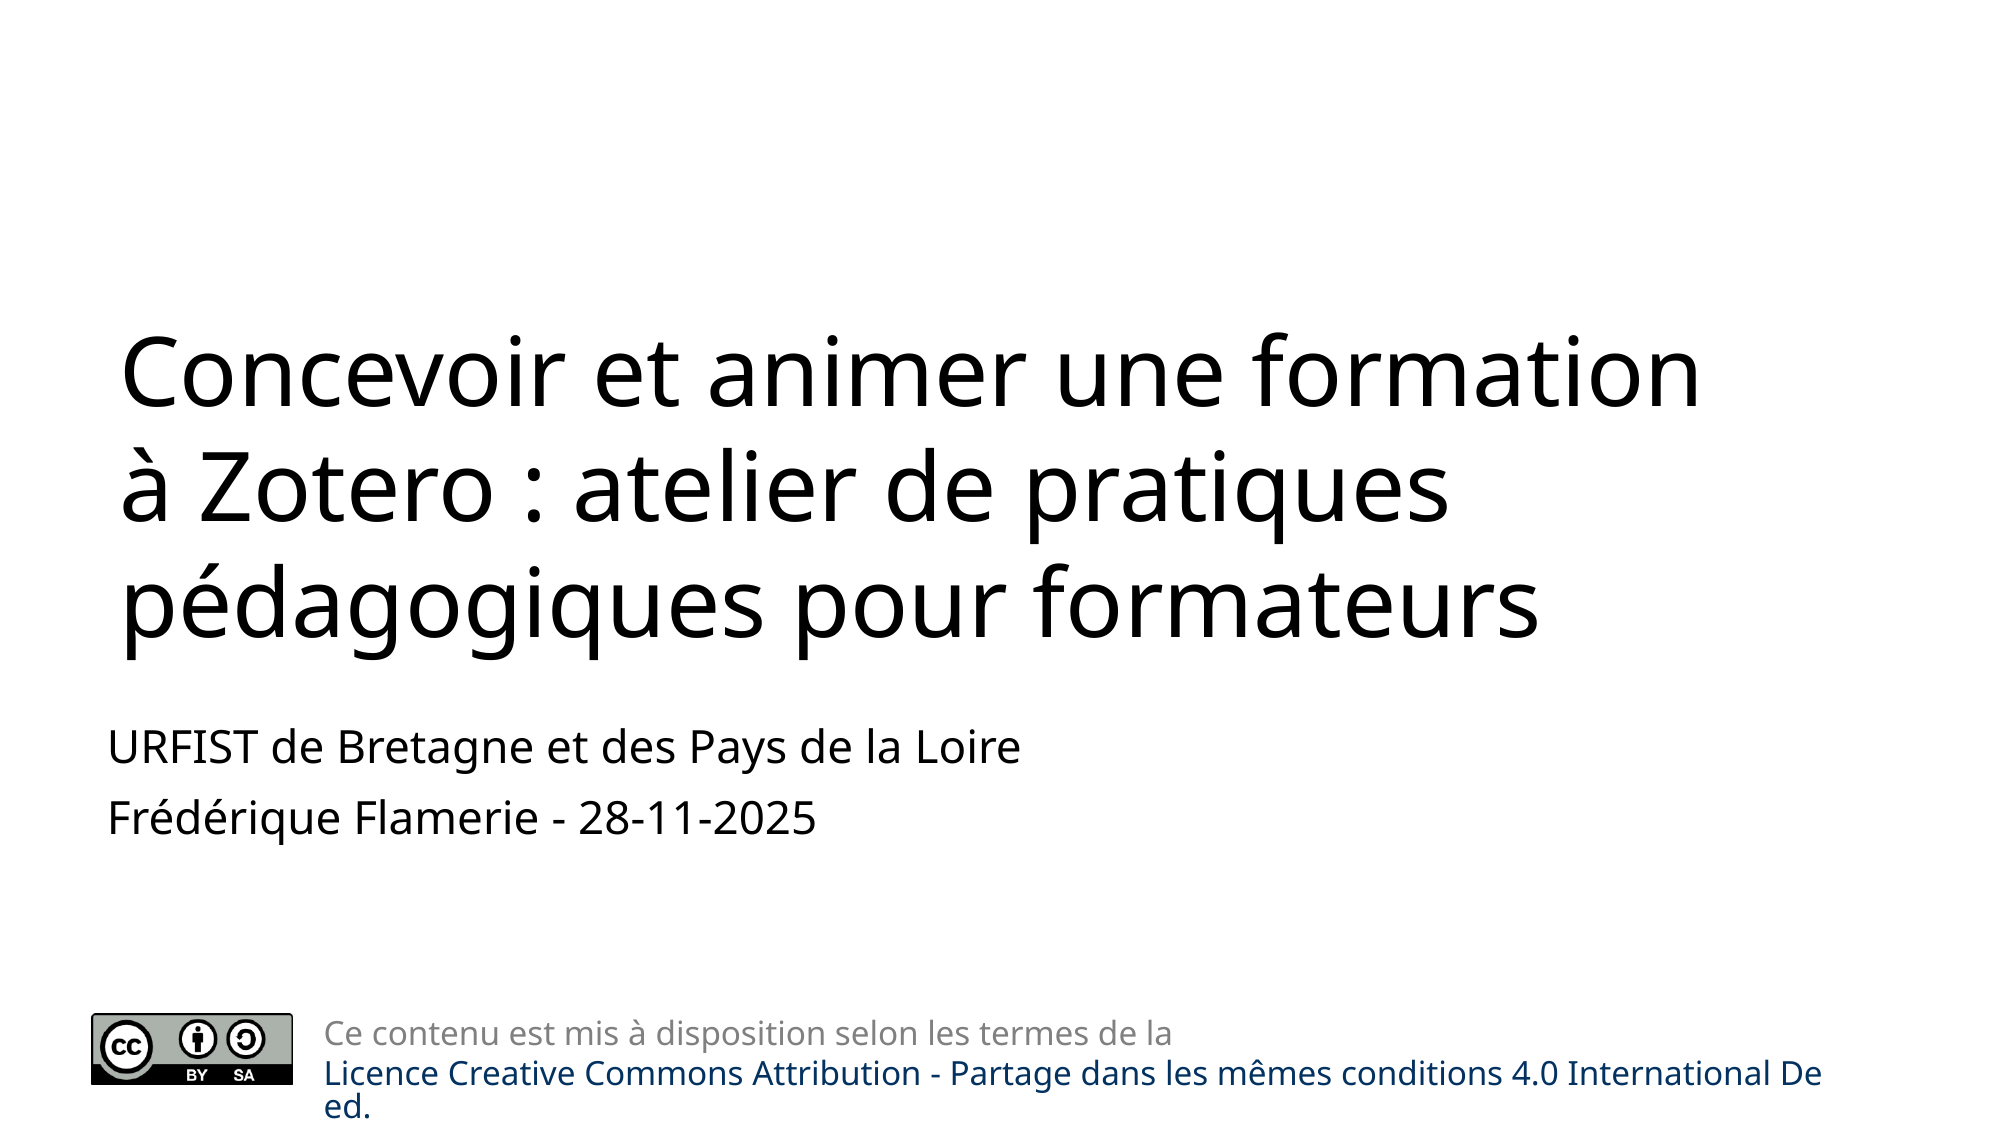

# Concevoir et animer une formation à Zotero : atelier de pratiques pédagogiques pour formateurs
URFIST de Bretagne et des Pays de la Loire
Frédérique Flamerie - 28-11-2025
Ce contenu est mis à disposition selon les termes de la Licence Creative Commons Attribution - Partage dans les mêmes conditions 4.0 International Deed.